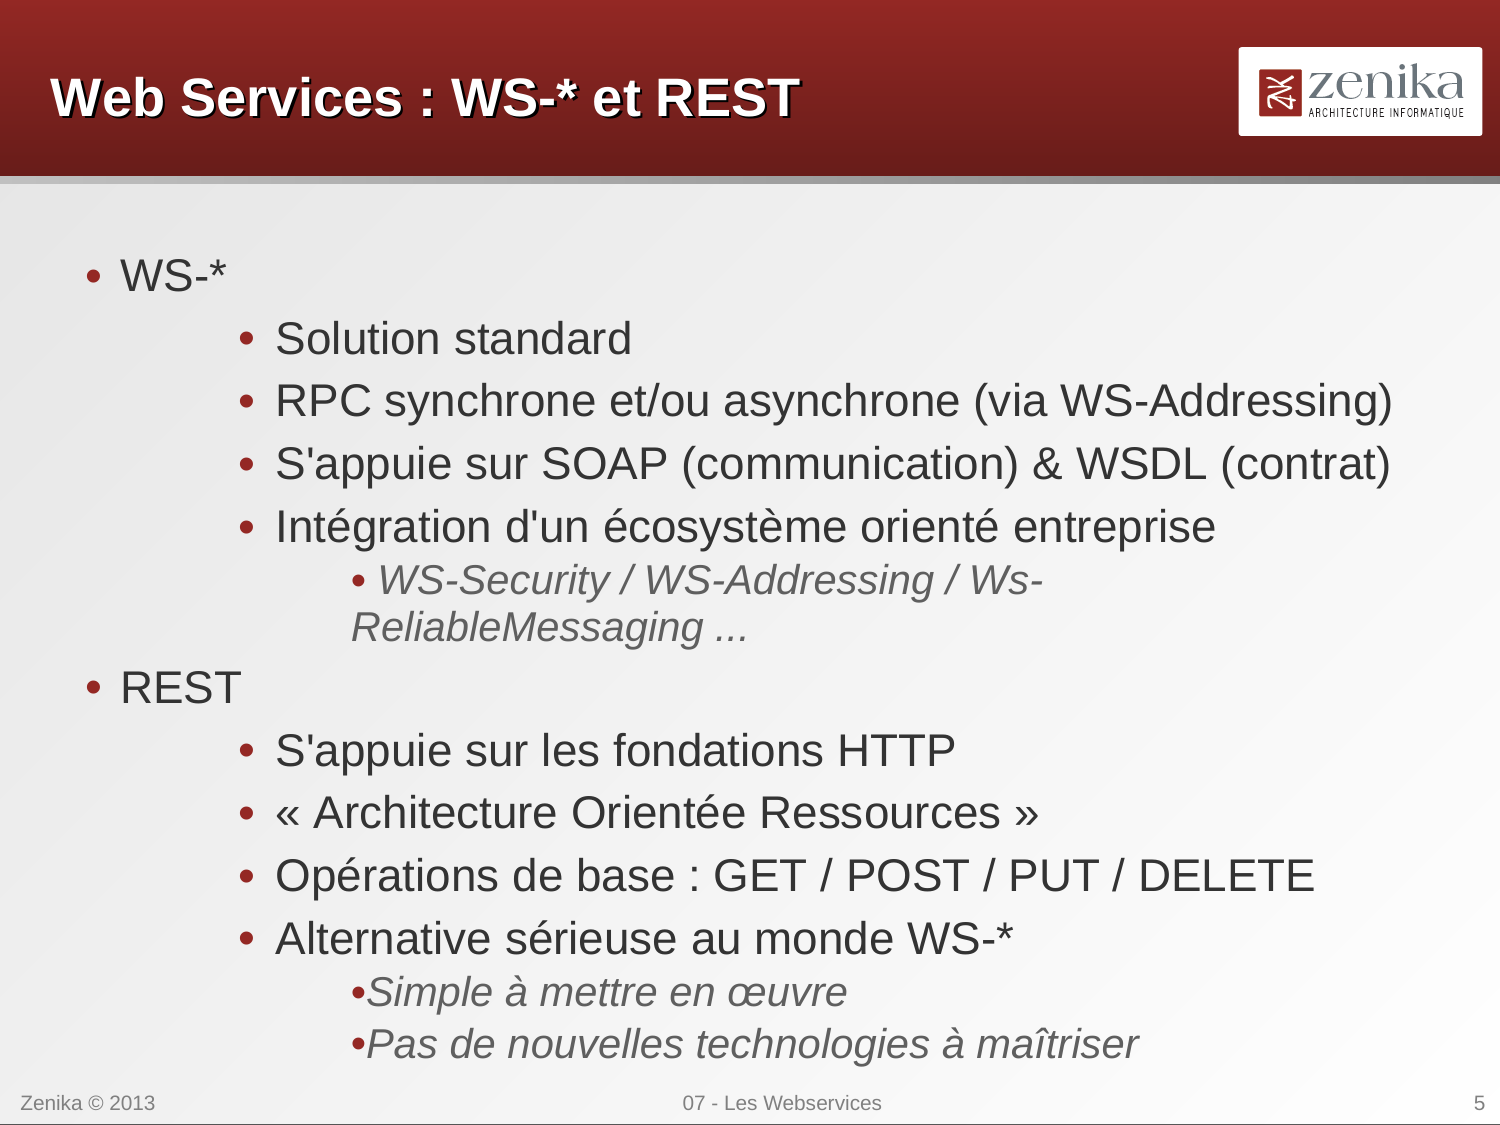

# Web Services : WS-* et REST
WS-*
Solution standard
RPC synchrone et/ou asynchrone (via WS-Addressing)
S'appuie sur SOAP (communication) & WSDL (contrat)
Intégration d'un écosystème orienté entreprise
 WS-Security / WS-Addressing / Ws-ReliableMessaging ...
REST
S'appuie sur les fondations HTTP
« Architecture Orientée Ressources »
Opérations de base : GET / POST / PUT / DELETE
Alternative sérieuse au monde WS-*
Simple à mettre en œuvre
Pas de nouvelles technologies à maîtriser